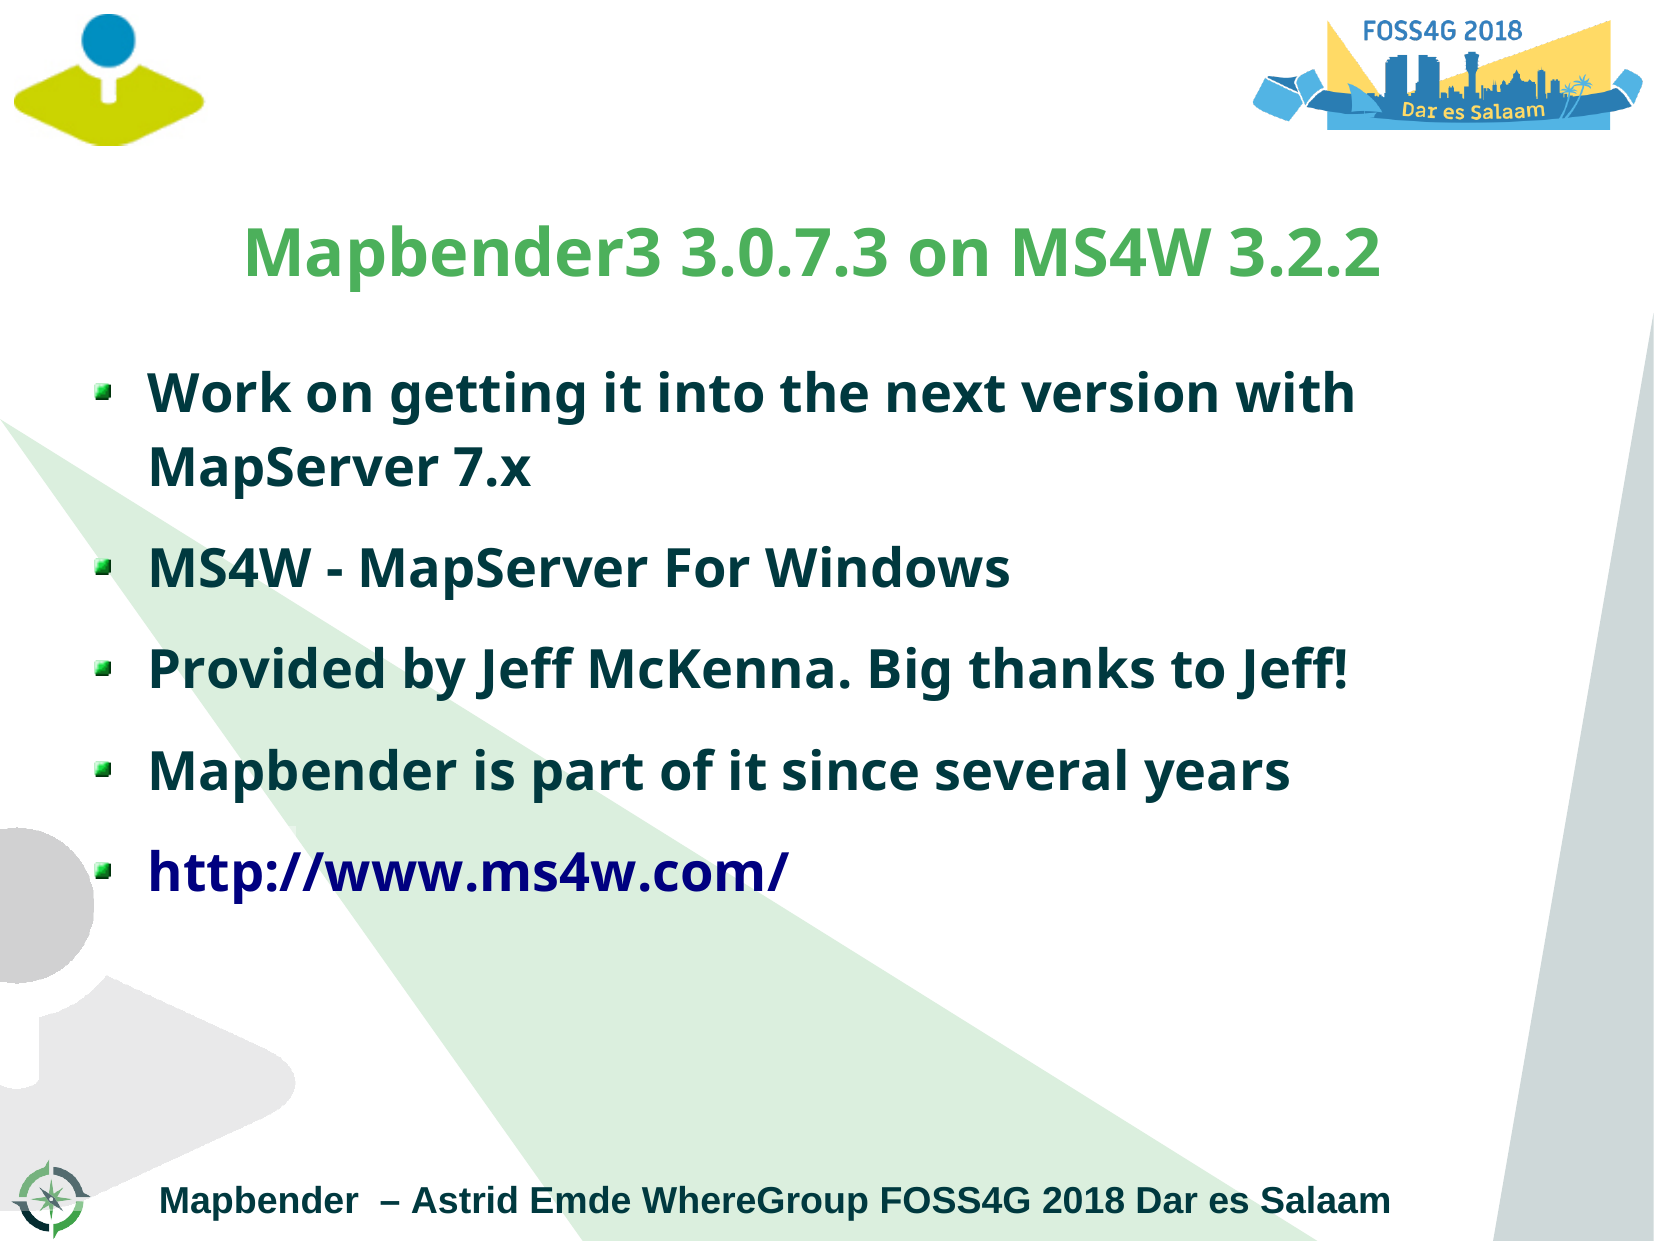

# Mapbender3 3.0.7.3 on MS4W 3.2.2
Work on getting it into the next version with MapServer 7.x
MS4W - MapServer For Windows
Provided by Jeff McKenna. Big thanks to Jeff!
Mapbender is part of it since several years
http://www.ms4w.com/